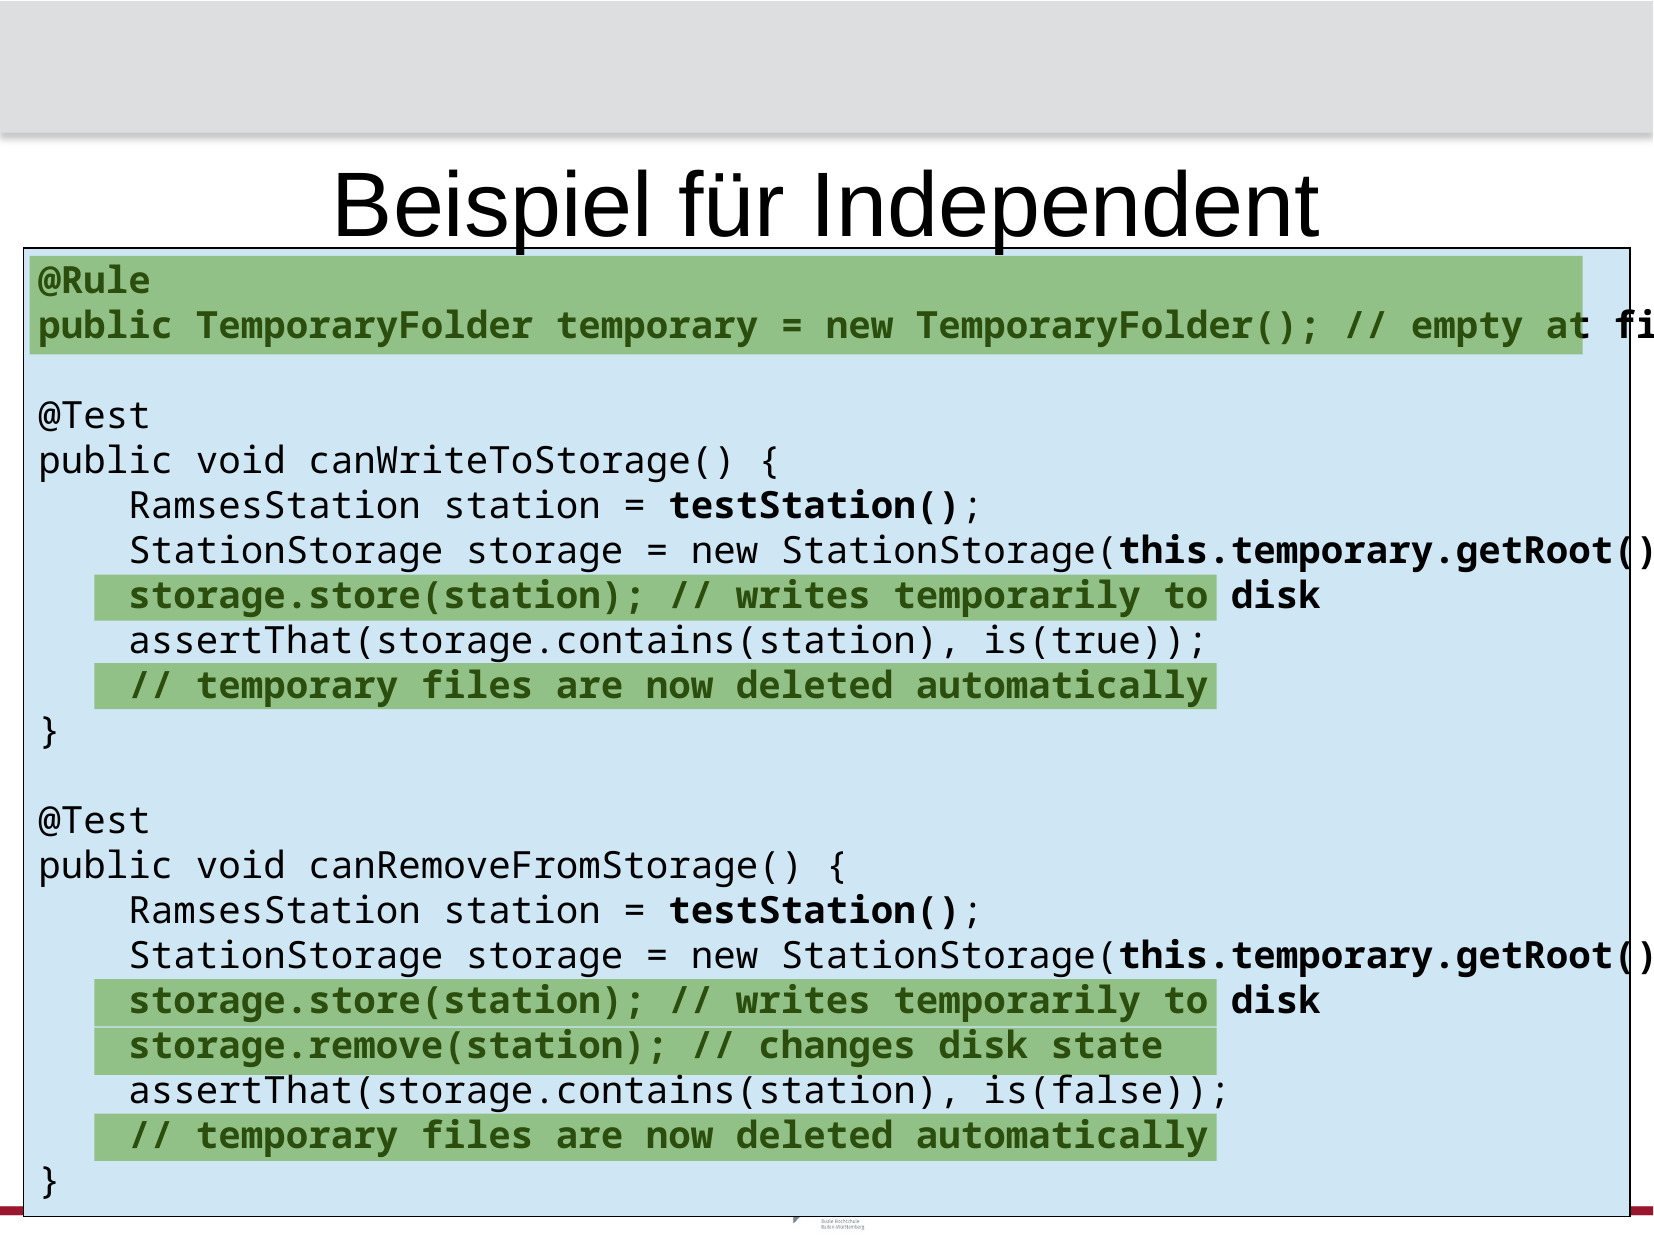

# Beispiel für Independent
@Rule
public TemporaryFolder temporary = new TemporaryFolder(); // empty at first
@Test
public void canWriteToStorage() {
 RamsesStation station = testStation();
 StationStorage storage = new StationStorage(this.temporary.getRoot());
 storage.store(station); // writes temporarily to disk
 assertThat(storage.contains(station), is(true));
 // temporary files are now deleted automatically
}
@Test
public void canRemoveFromStorage() {
 RamsesStation station = testStation();
 StationStorage storage = new StationStorage(this.temporary.getRoot());
 storage.store(station); // writes temporarily to disk
 storage.remove(station); // changes disk state
 assertThat(storage.contains(station), is(false));
 // temporary files are now deleted automatically
}